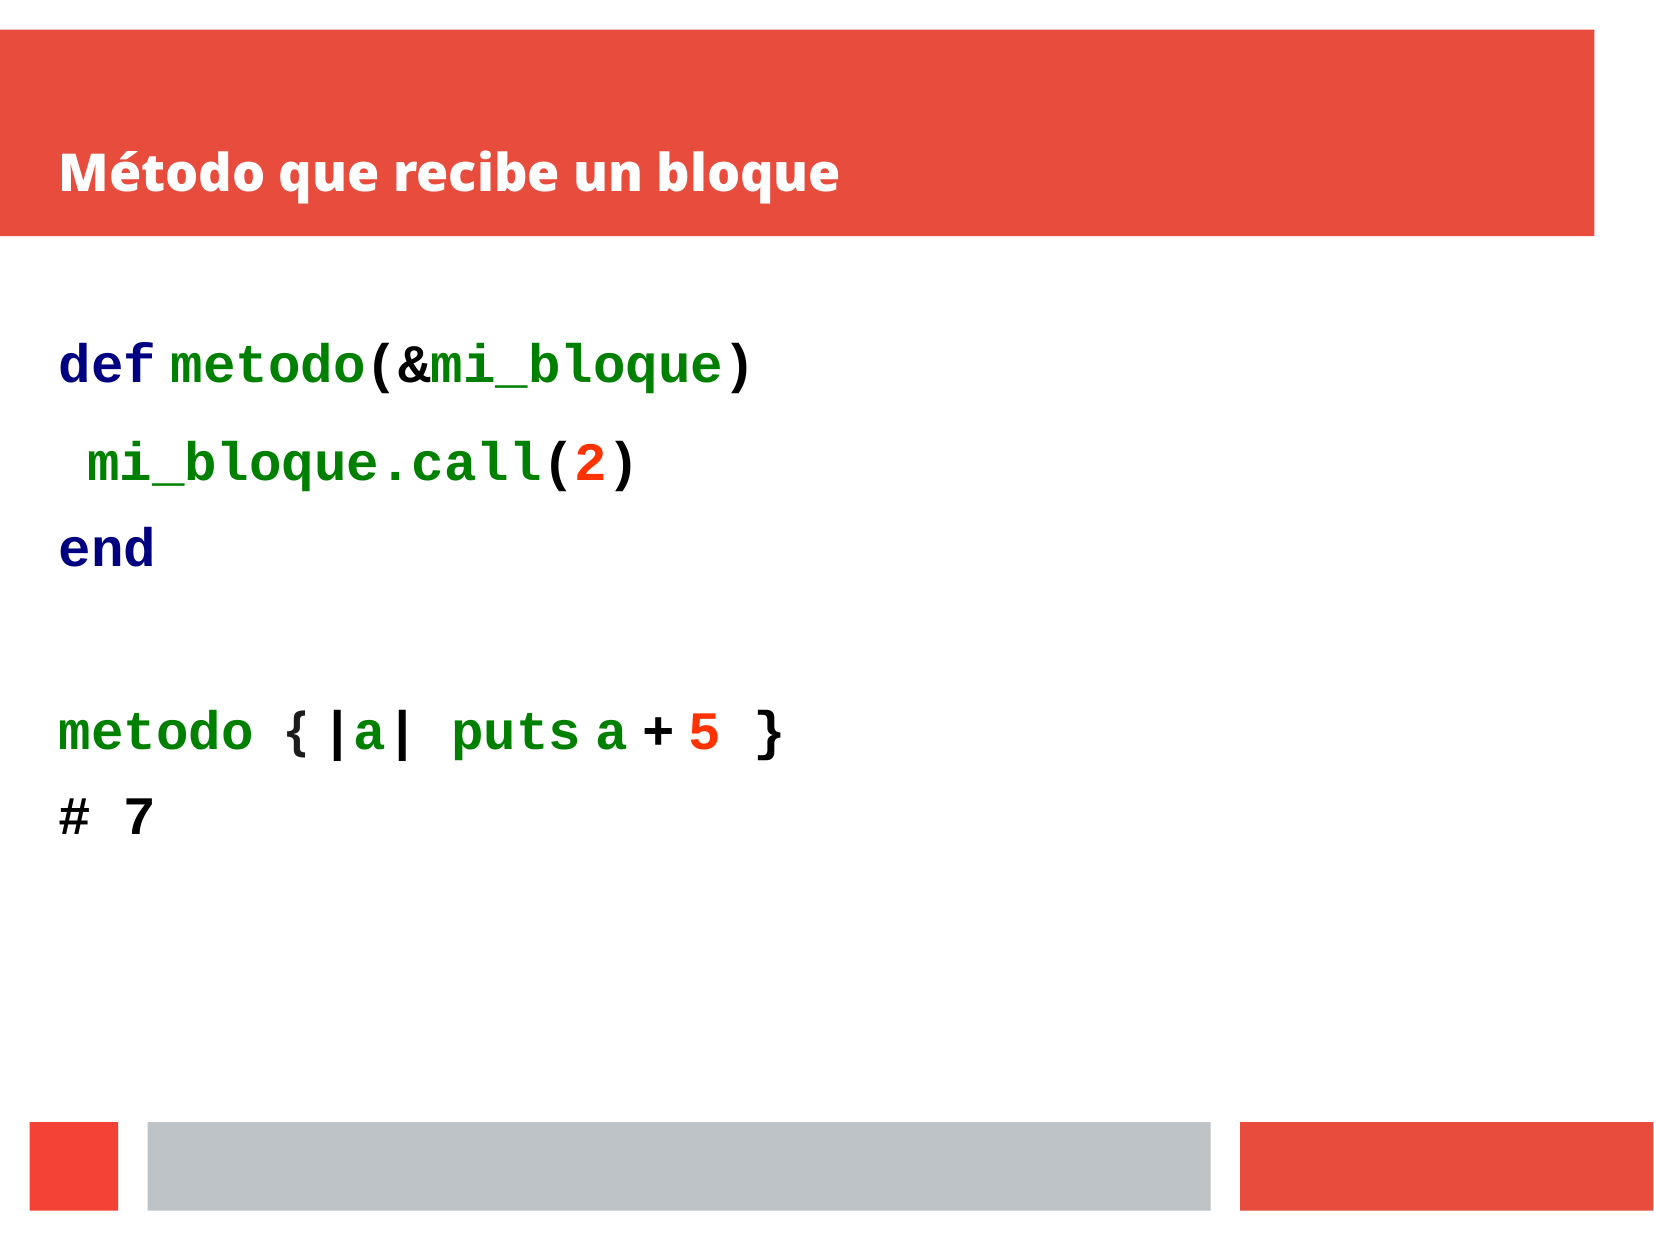

# Método que recibe un bloque
def metodo(&mi_bloque)
 mi_bloque.call(2)
end
metodo { |a| puts a + 5 }
# 7